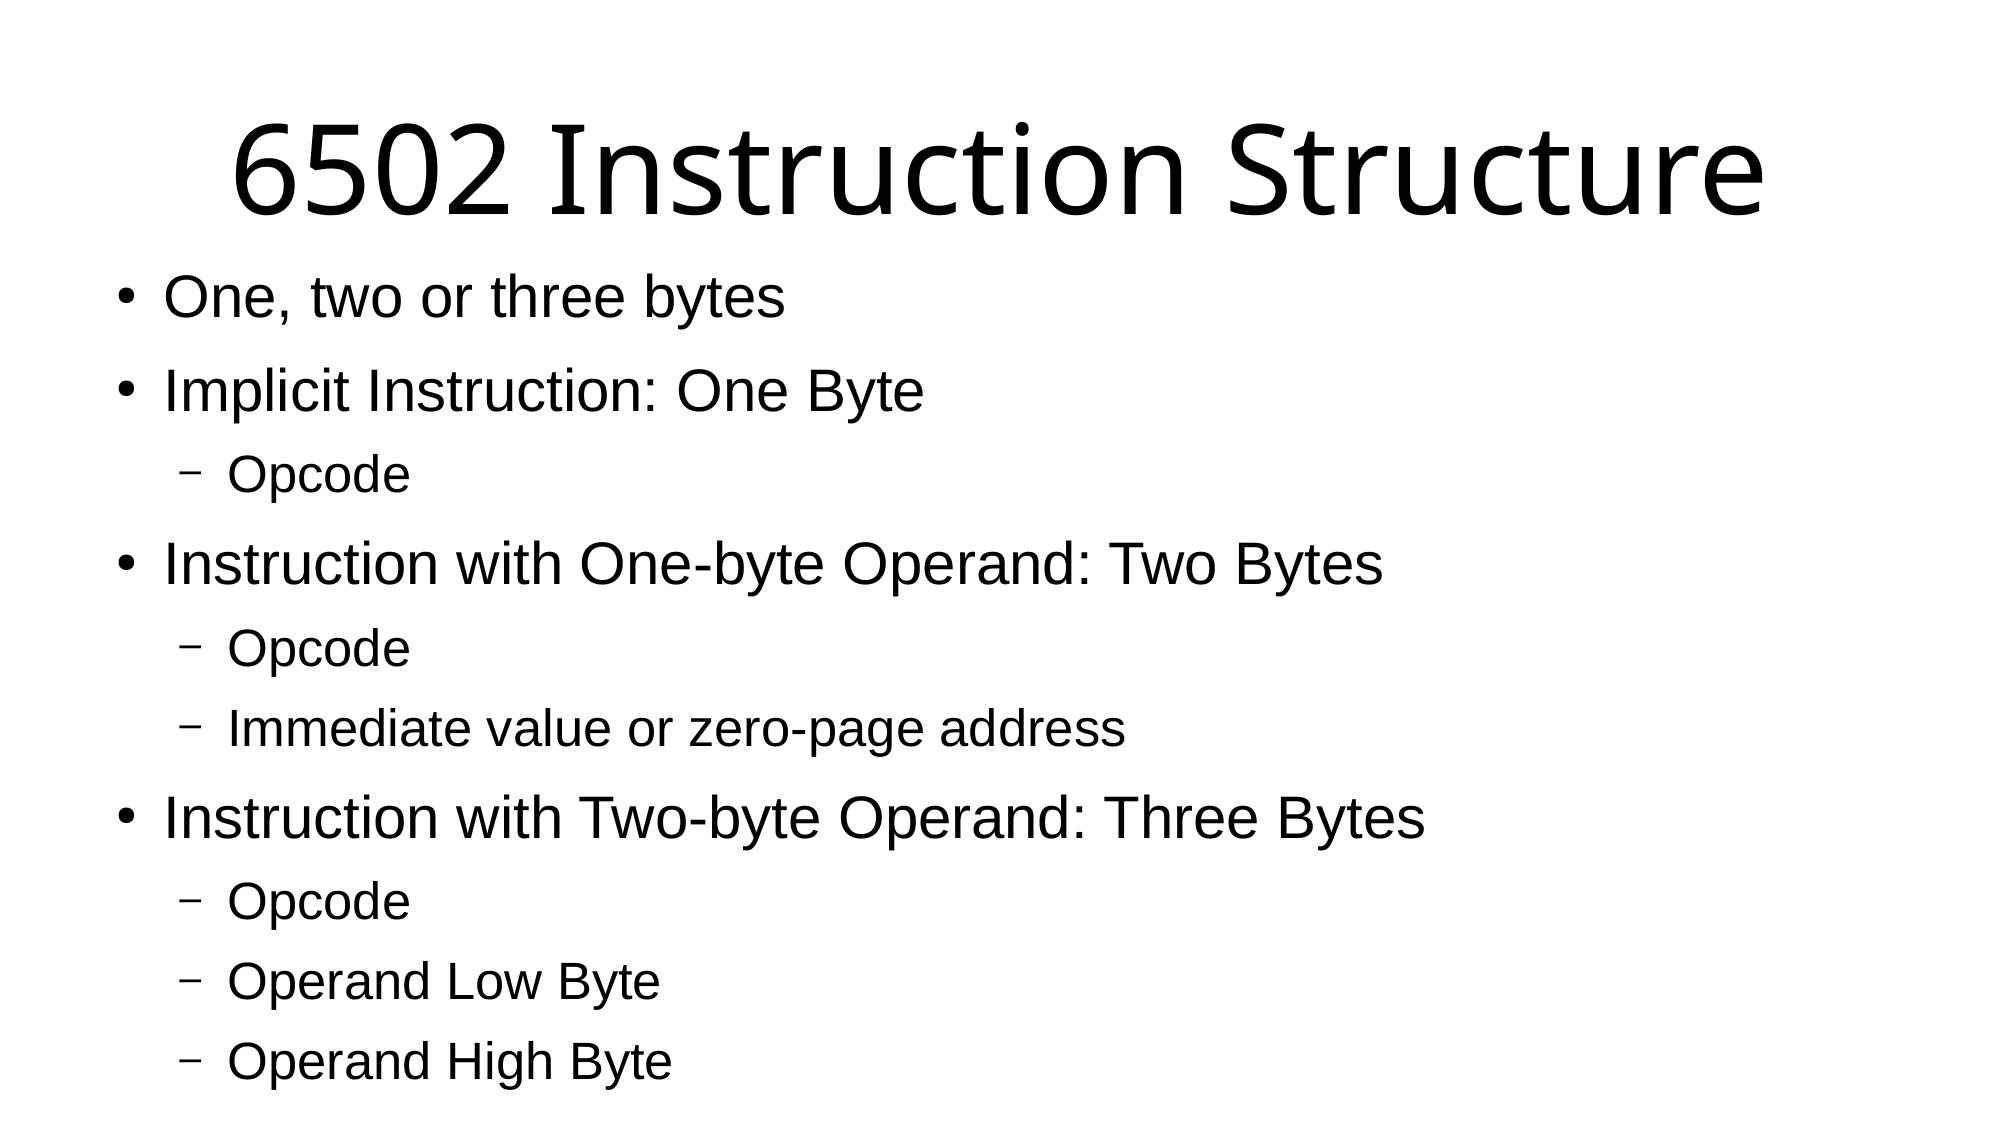

# 6502 Instruction Structure
One, two or three bytes
Implicit Instruction: One Byte
Opcode
Instruction with One-byte Operand: Two Bytes
Opcode
Immediate value or zero-page address
Instruction with Two-byte Operand: Three Bytes
Opcode
Operand Low Byte
Operand High Byte